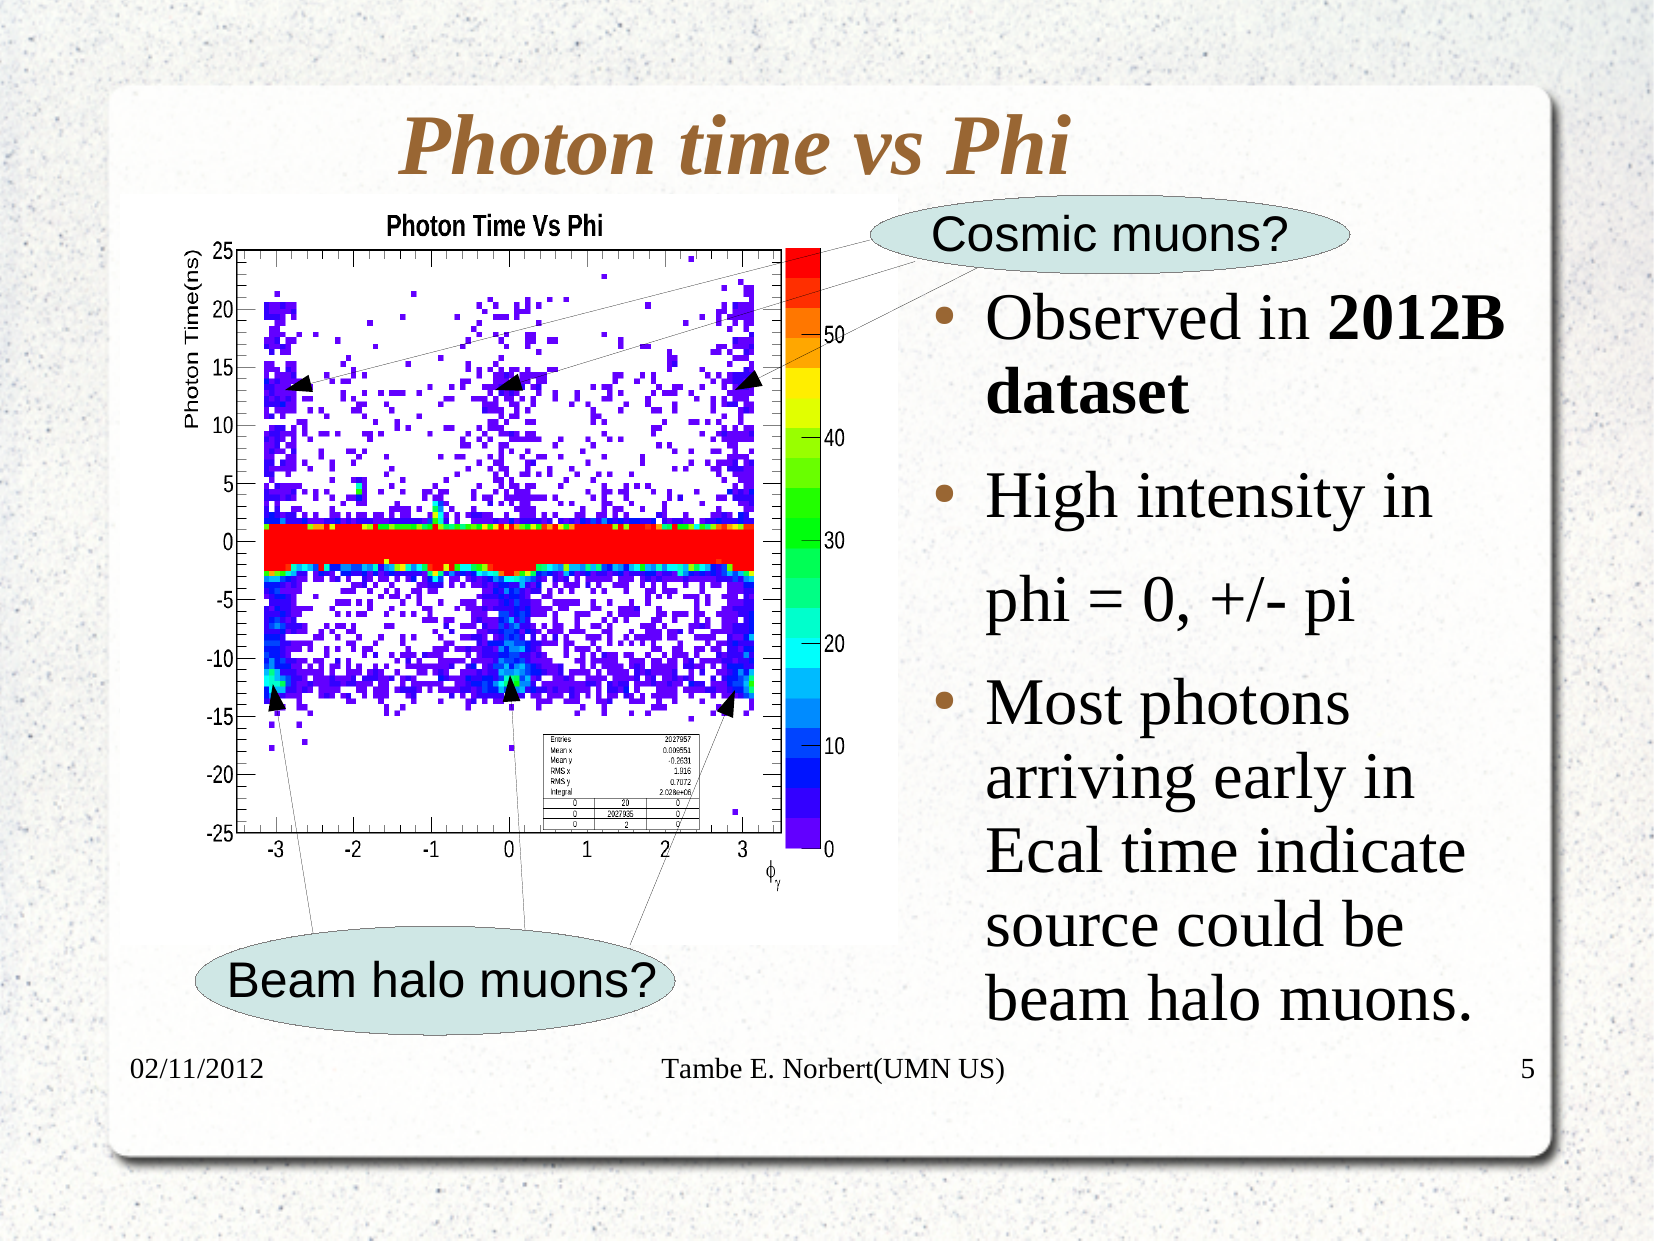

# Photon time vs Phi
Cosmic muons?
Observed in 2012B dataset
High intensity in
phi = 0, +/- pi
Most photons arriving early in Ecal time indicate source could be beam halo muons.
 Beam halo muons?
02/11/2012
Tambe E. Norbert(UMN US)
5